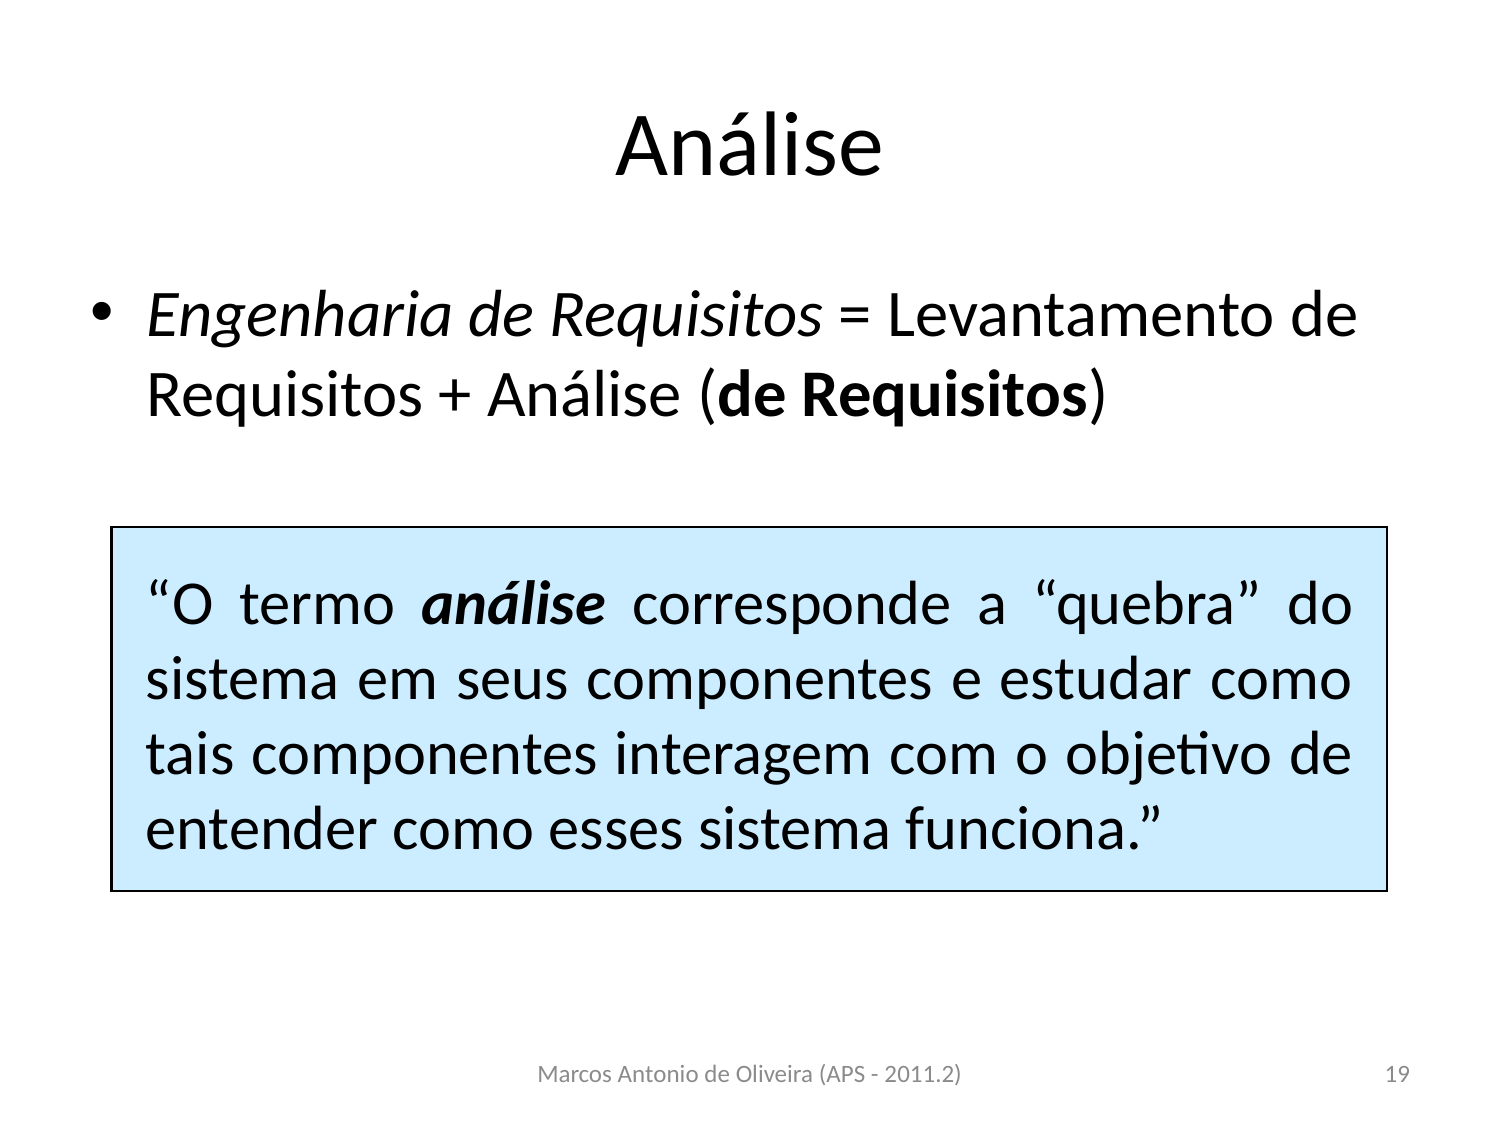

# Análise
Engenharia de Requisitos = Levantamento de Requisitos + Análise (de Requisitos)
“O termo análise corresponde a “quebra” do sistema em seus componentes e estudar como tais componentes interagem com o objetivo de entender como esses sistema funciona.”
Marcos Antonio de Oliveira (APS - 2011.2)